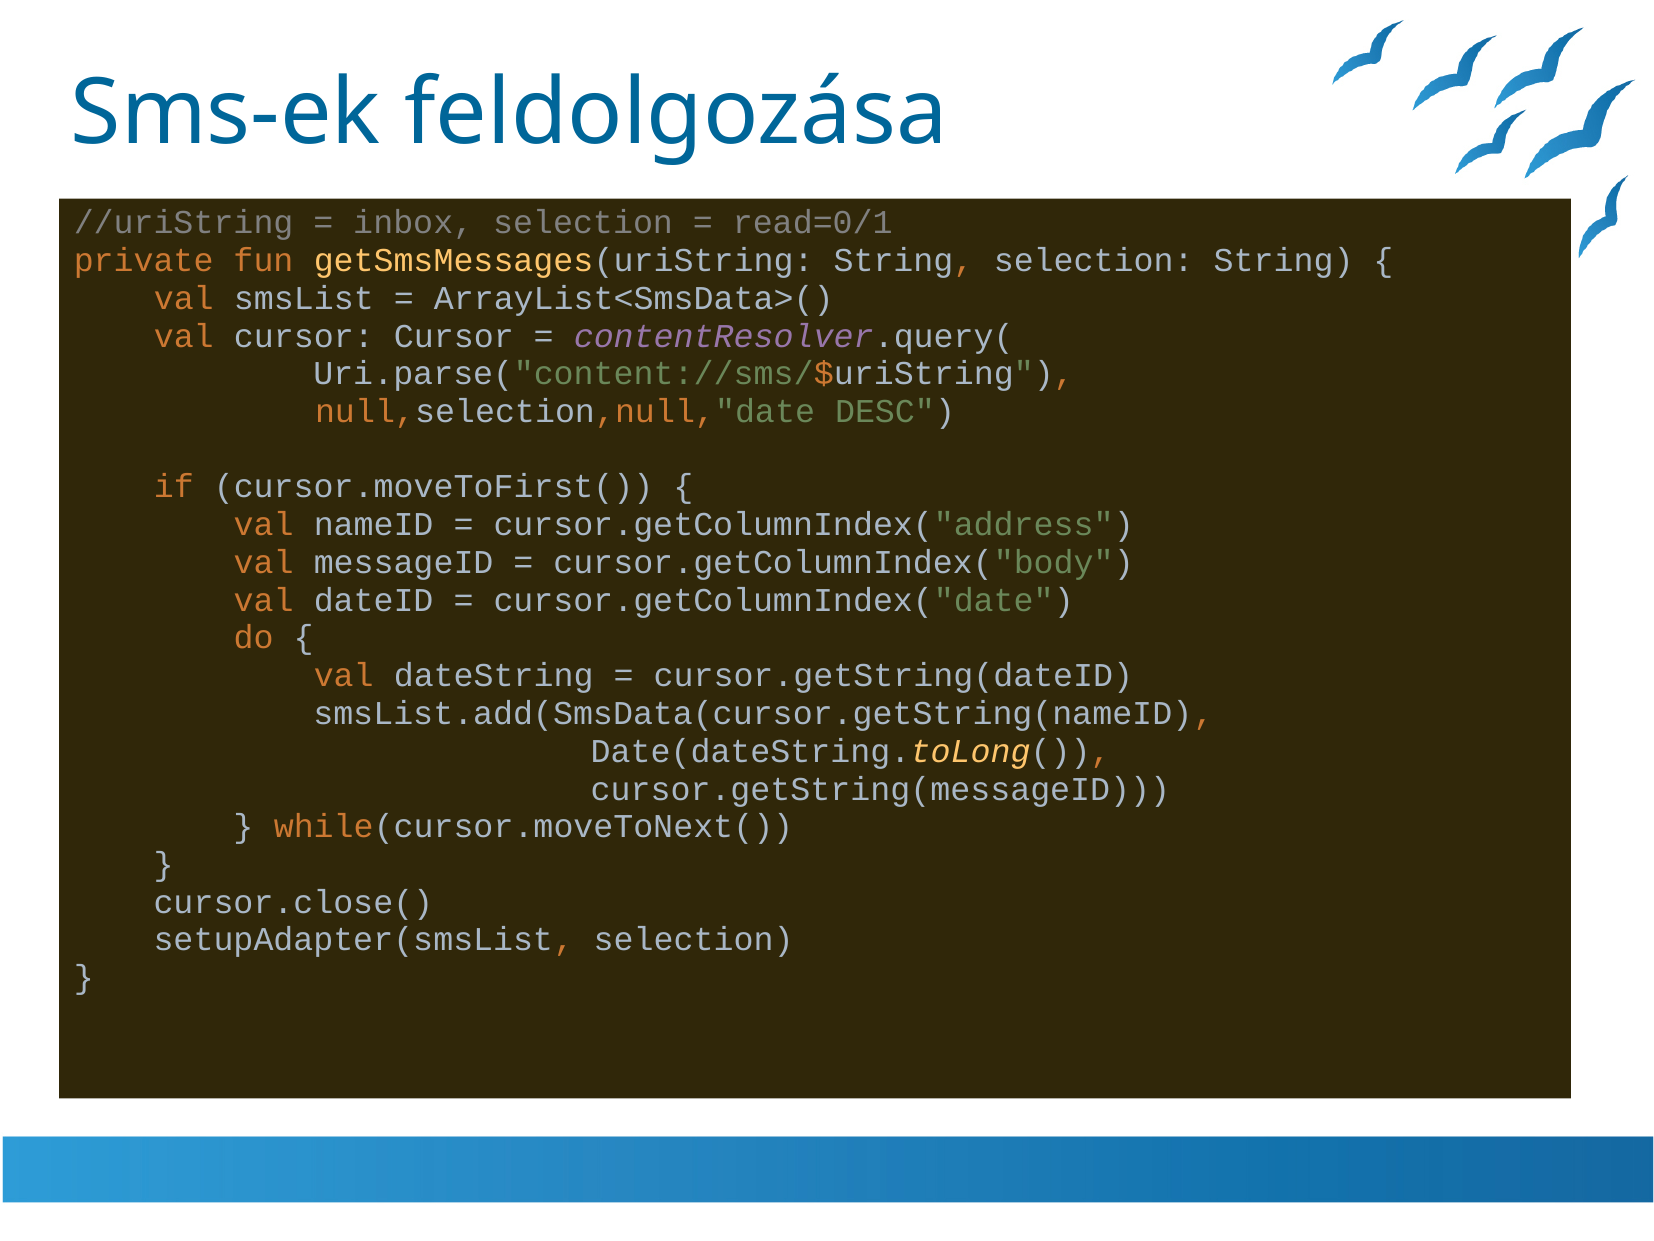

# Sms-ek feldolgozása
//uriString = inbox, selection = read=0/1
private fun getSmsMessages(uriString: String, selection: String) {
 val smsList = ArrayList<SmsData>()
 val cursor: Cursor = contentResolver.query(
 Uri.parse("content://sms/$uriString"),
			 null,selection,null,"date DESC")
 if (cursor.moveToFirst()) {
 val nameID = cursor.getColumnIndex("address")
 val messageID = cursor.getColumnIndex("body")
 val dateID = cursor.getColumnIndex("date")
 do {
 val dateString = cursor.getString(dateID)
 smsList.add(SmsData(cursor.getString(nameID),
							Date(dateString.toLong()),
							cursor.getString(messageID)))
 } while(cursor.moveToNext())
 }
 cursor.close()
 setupAdapter(smsList, selection)
}